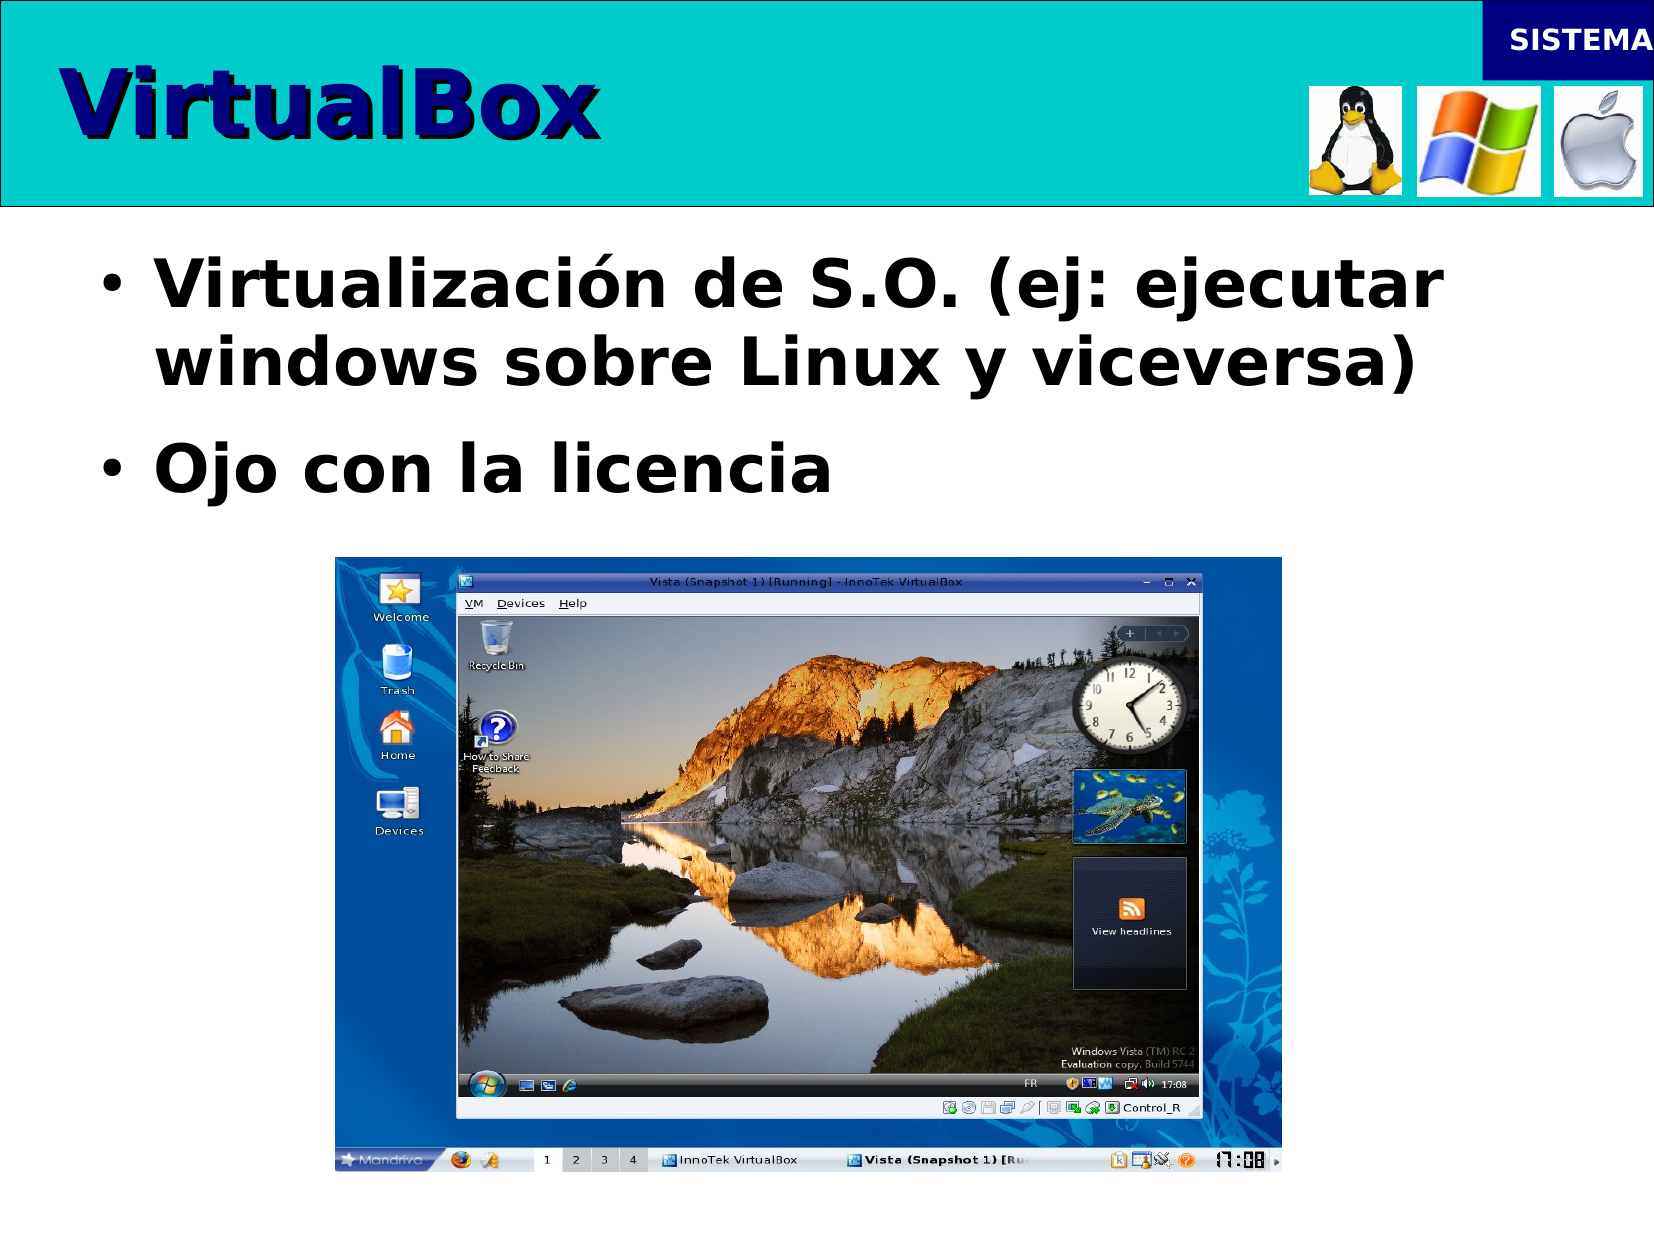

SISTEMA
# VirtualBox
Virtualización de S.O. (ej: ejecutar windows sobre Linux y viceversa)
Ojo con la licencia